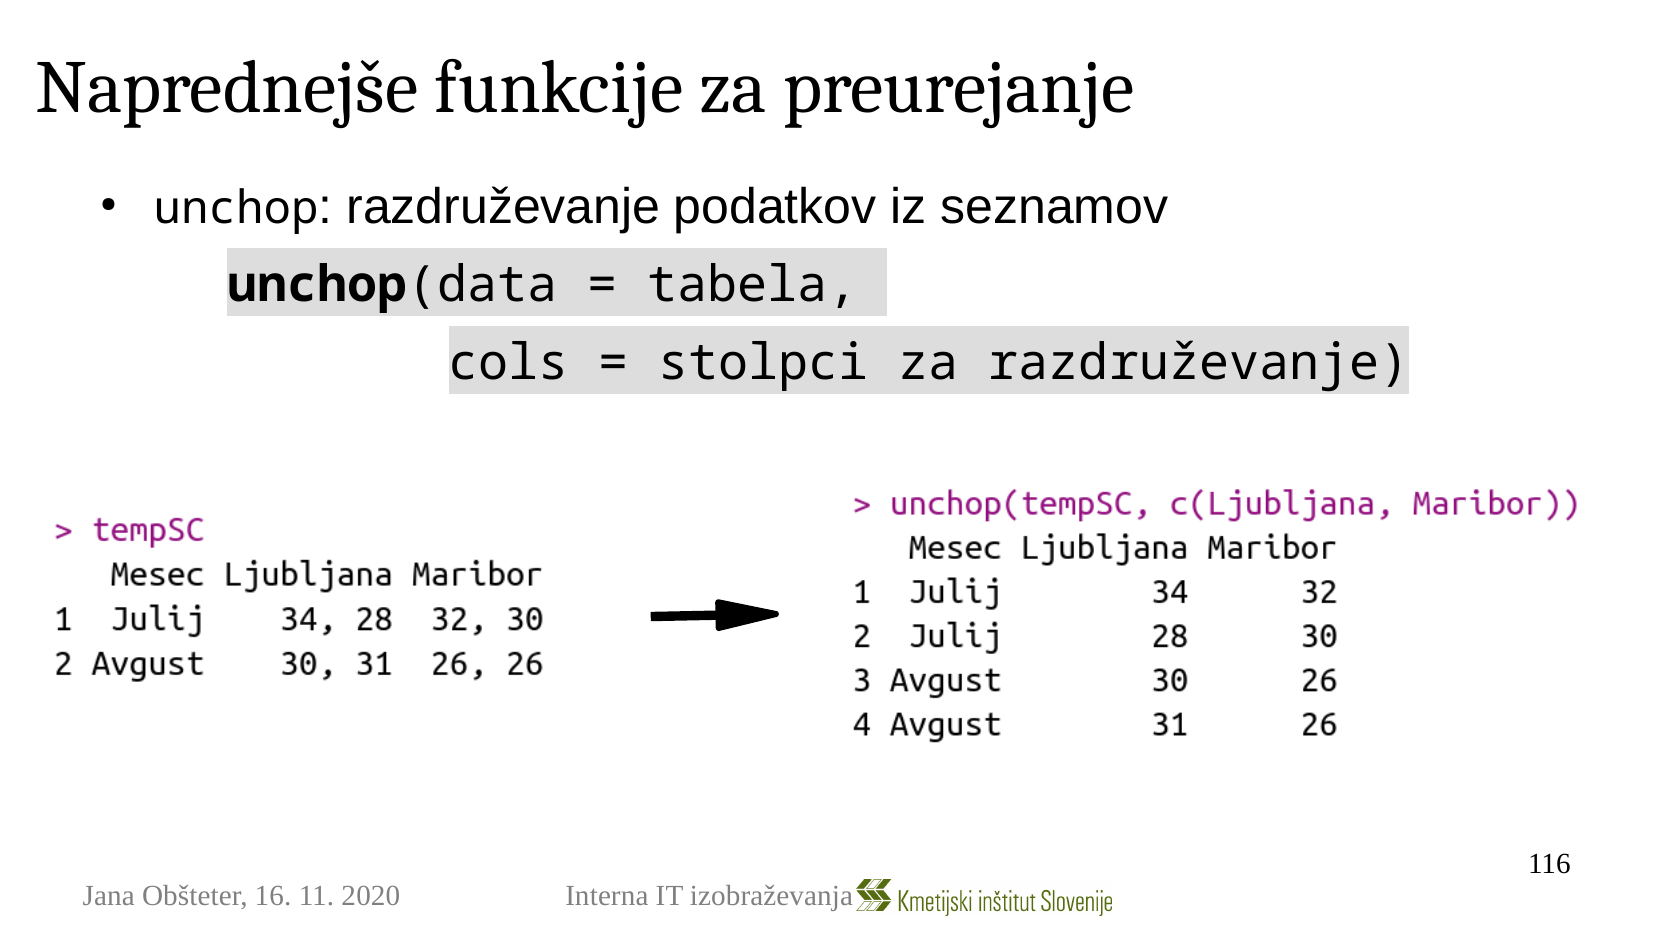

# Naprednejše funkcije za preurejanje
unchop: razdruževanje podatkov iz seznamov
	unchop(data = tabela,
				cols = stolpci za razdruževanje)
116